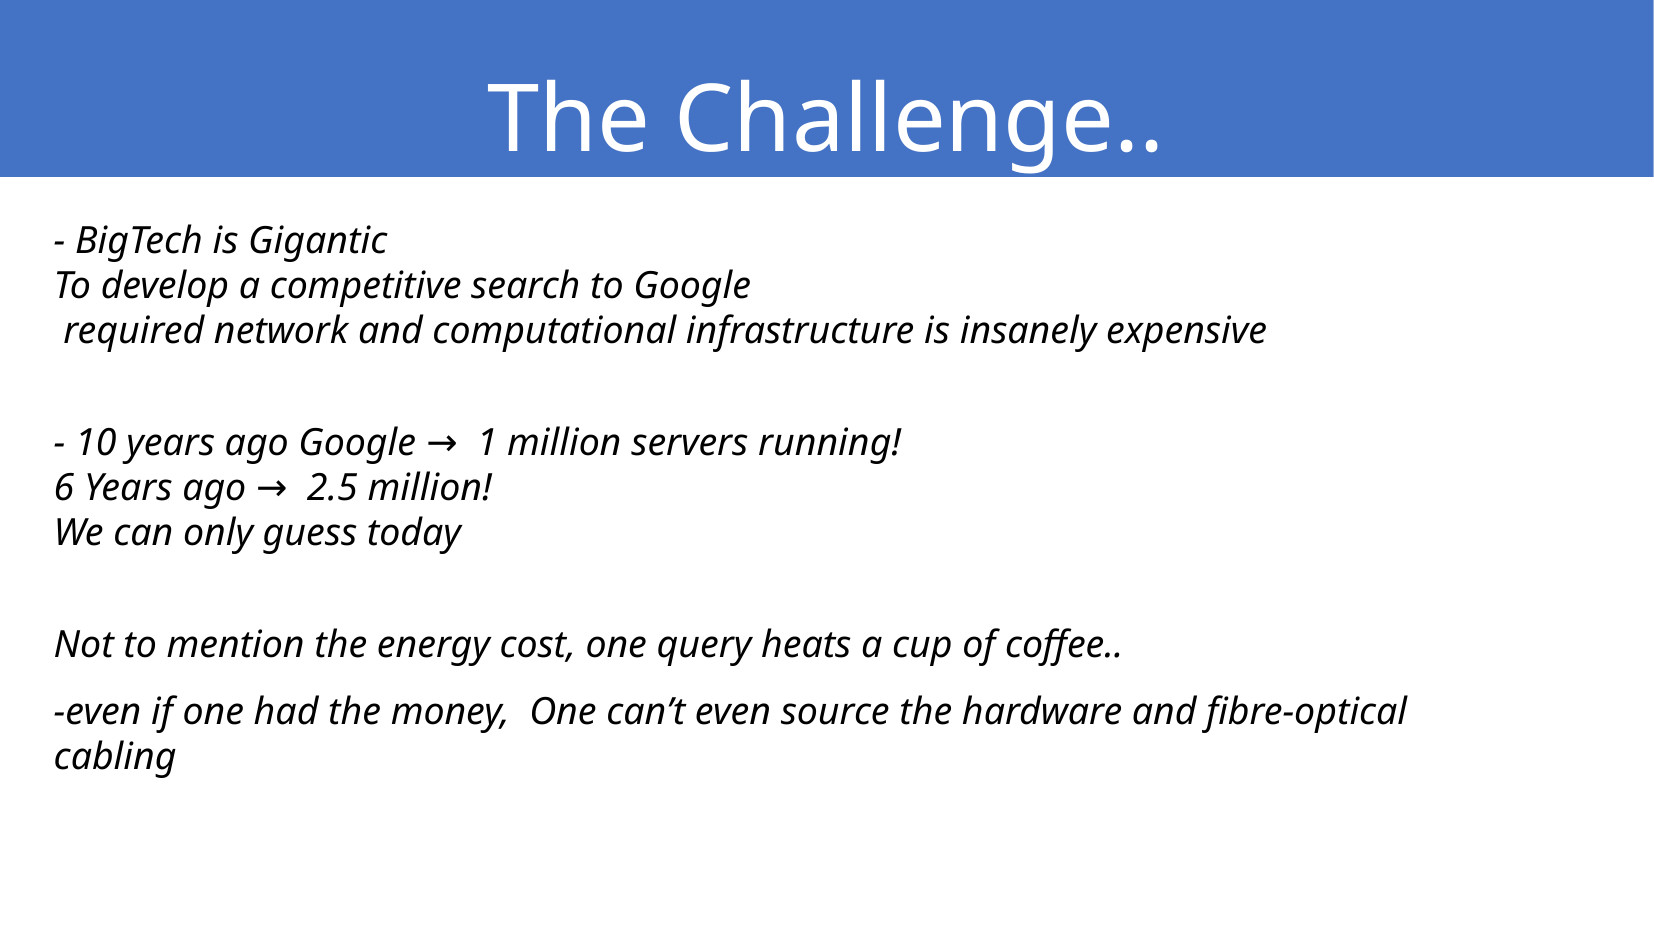

# The Challenge..
- BigTech is Gigantic
To develop a competitive search to Google
 required network and computational infrastructure is insanely expensive
- 10 years ago Google → 1 million servers running!
6 Years ago → 2.5 million!
We can only guess today
Not to mention the energy cost, one query heats a cup of coffee..
-even if one had the money, One can’t even source the hardware and fibre-optical cabling